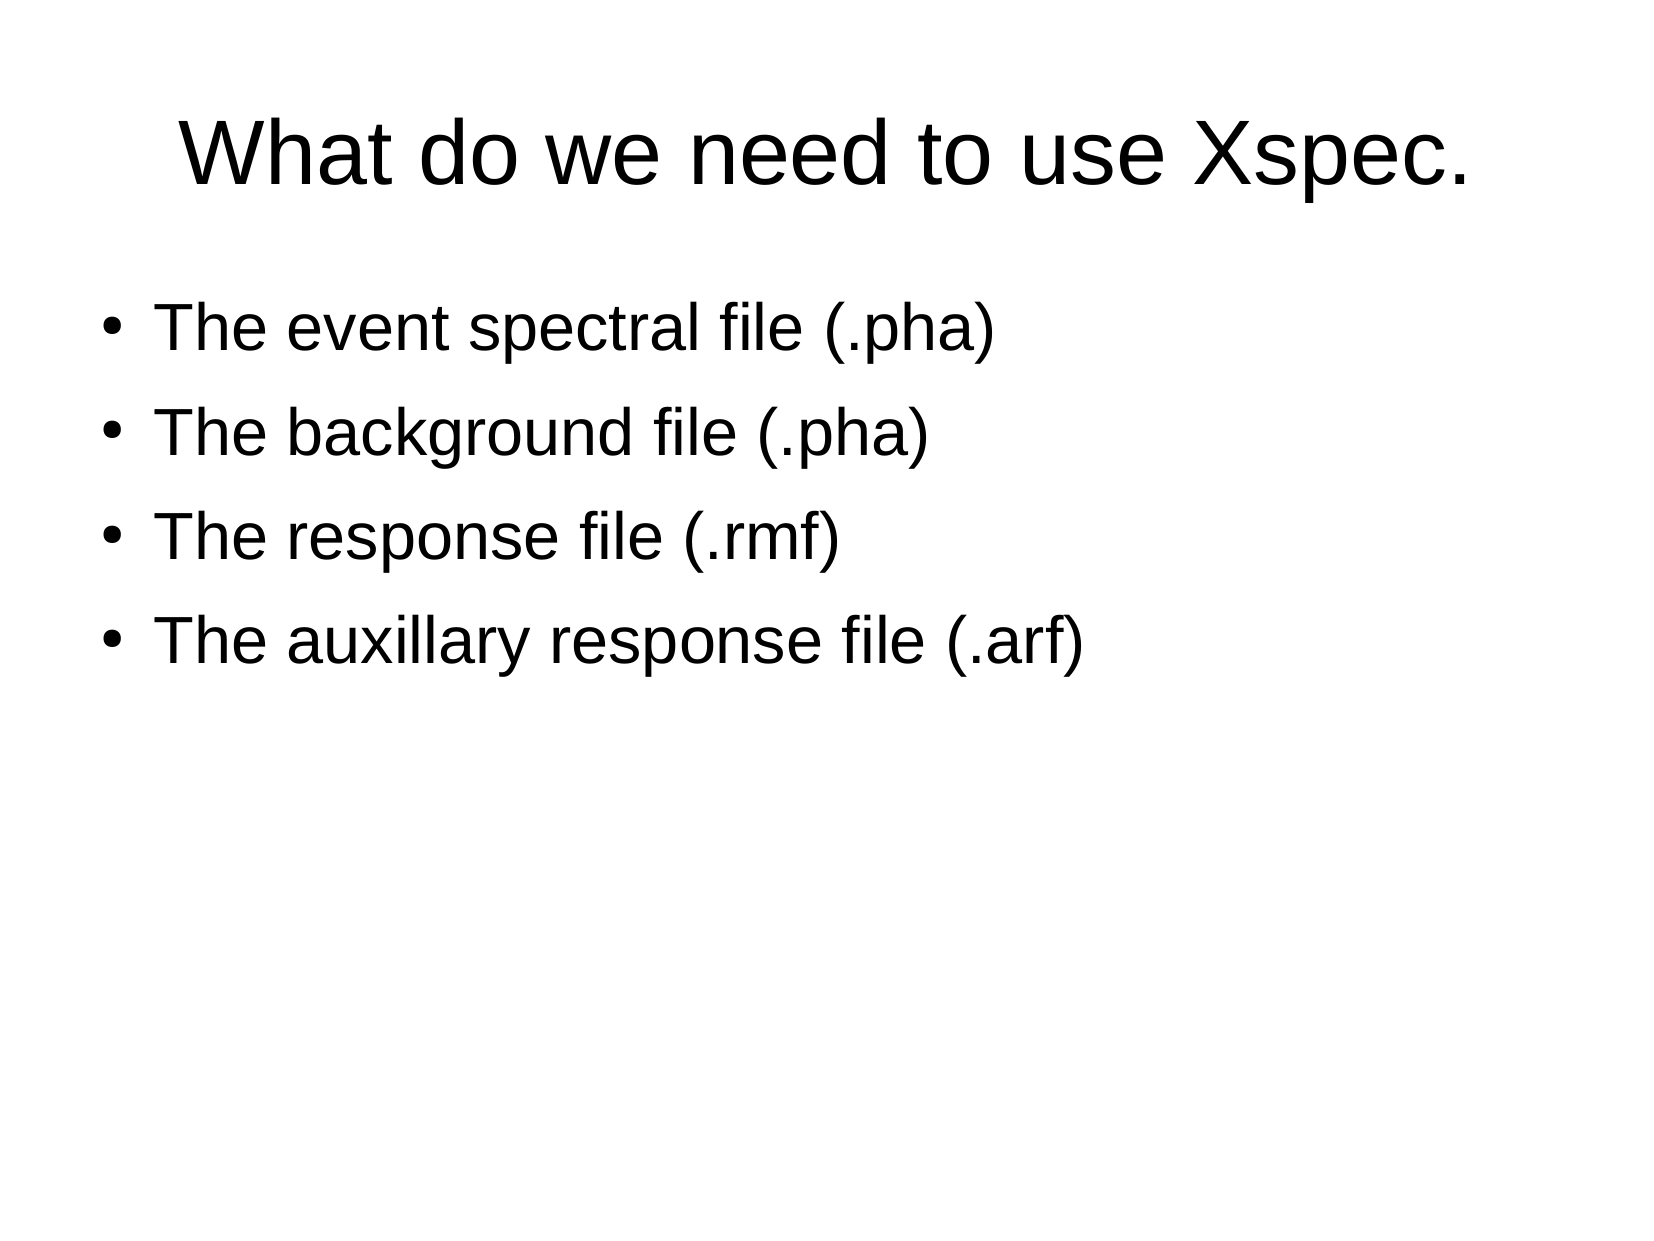

# What do we need to use Xspec.
The event spectral file (.pha)
The background file (.pha)
The response file (.rmf)
The auxillary response file (.arf)